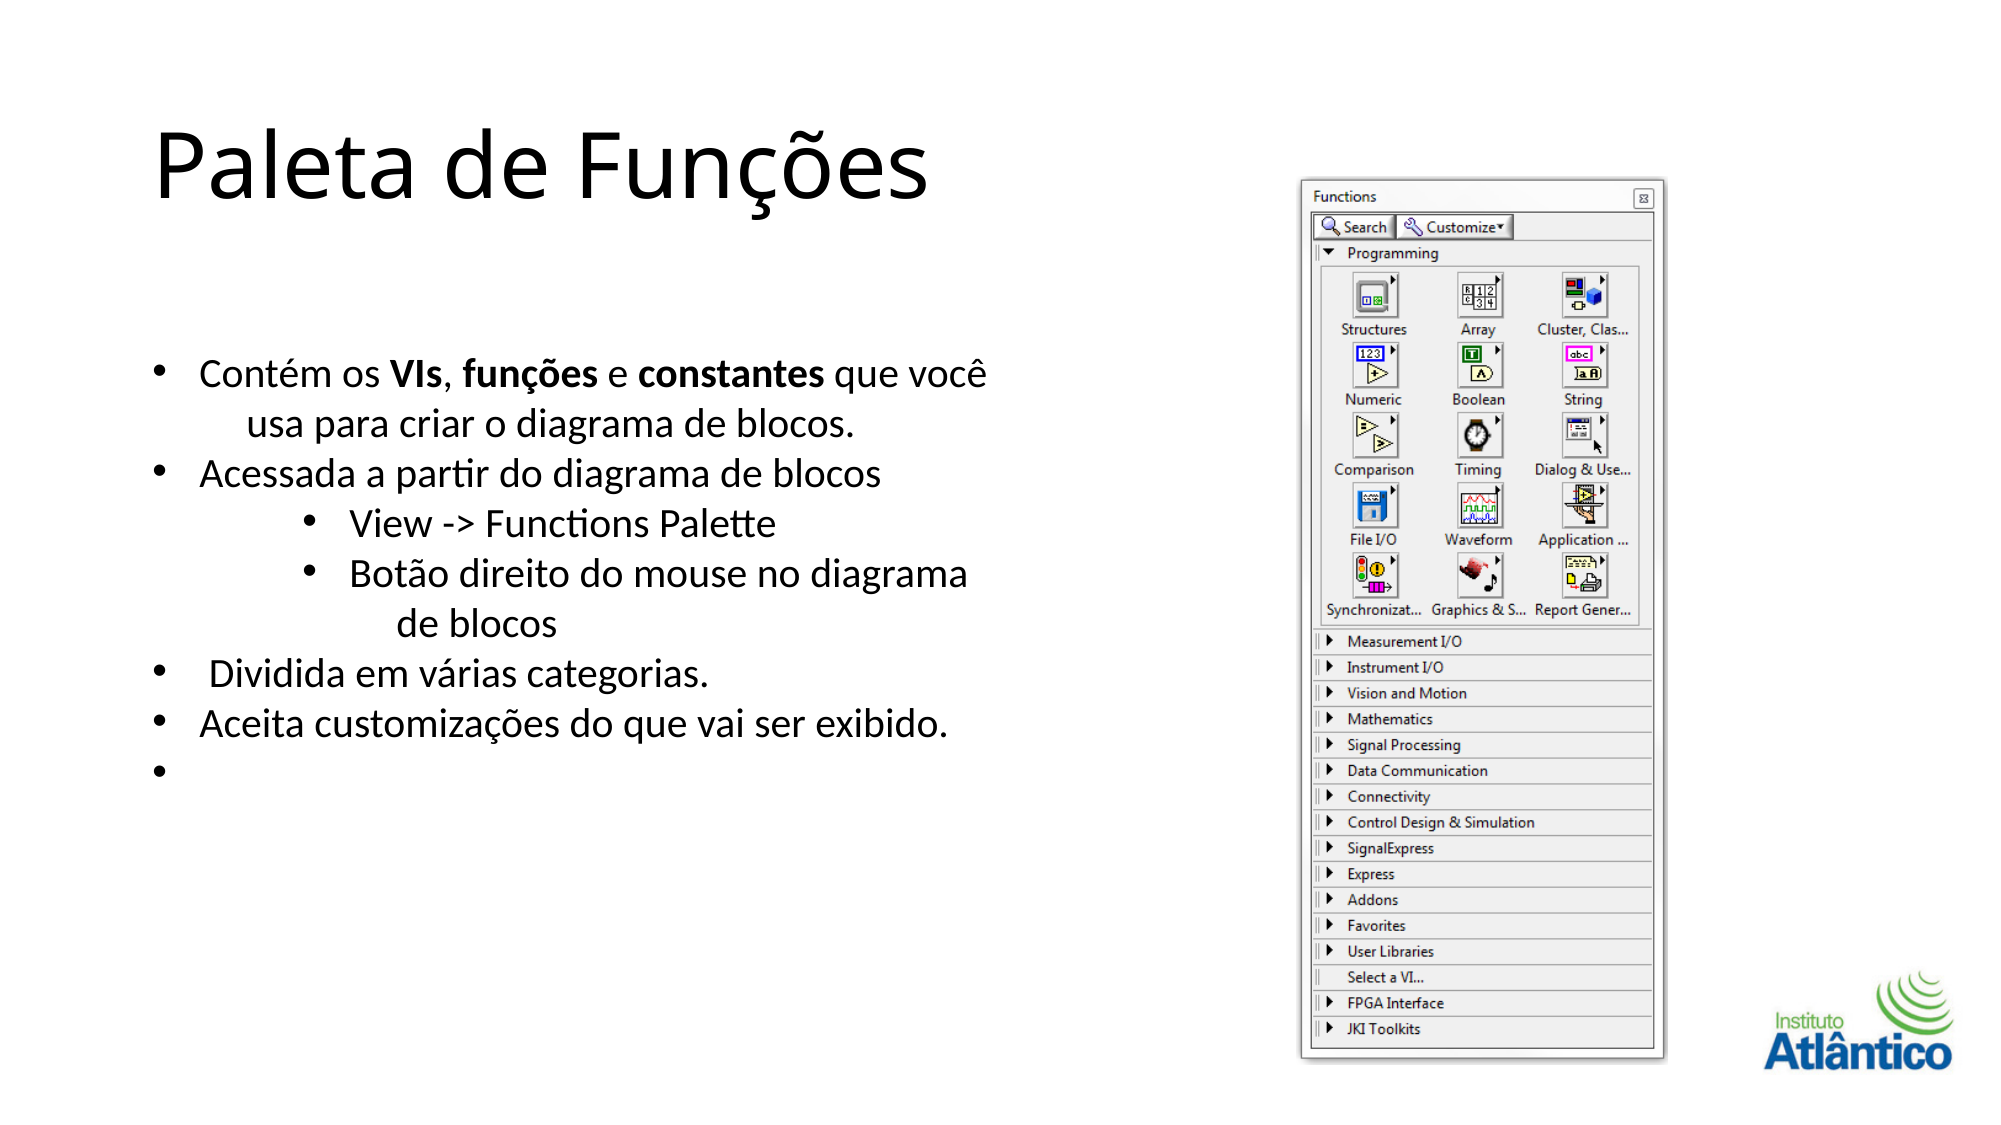

# Paleta de Funções
Contém os VIs, funções e constantes que você usa para criar o diagrama de blocos.
Acessada a partir do diagrama de blocos
View -> Functions Palette
Botão direito do mouse no diagrama de blocos
 Dividida em várias categorias.
Aceita customizações do que vai ser exibido.